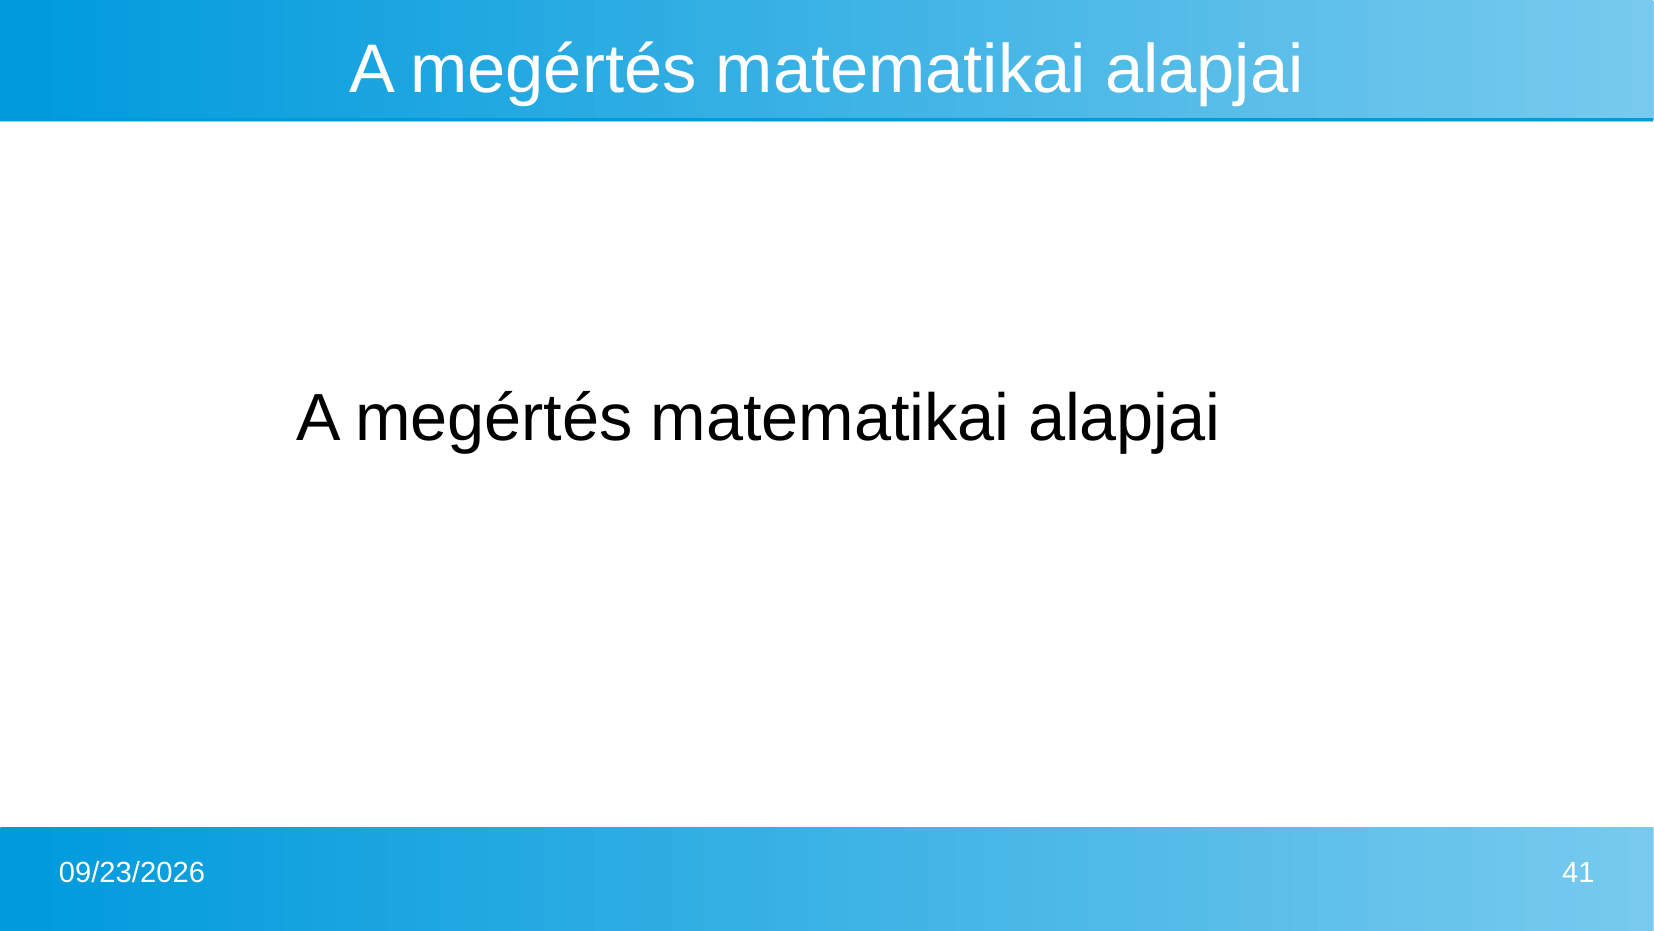

# A megértés matematikai alapjai
A megértés matematikai alapjai
41